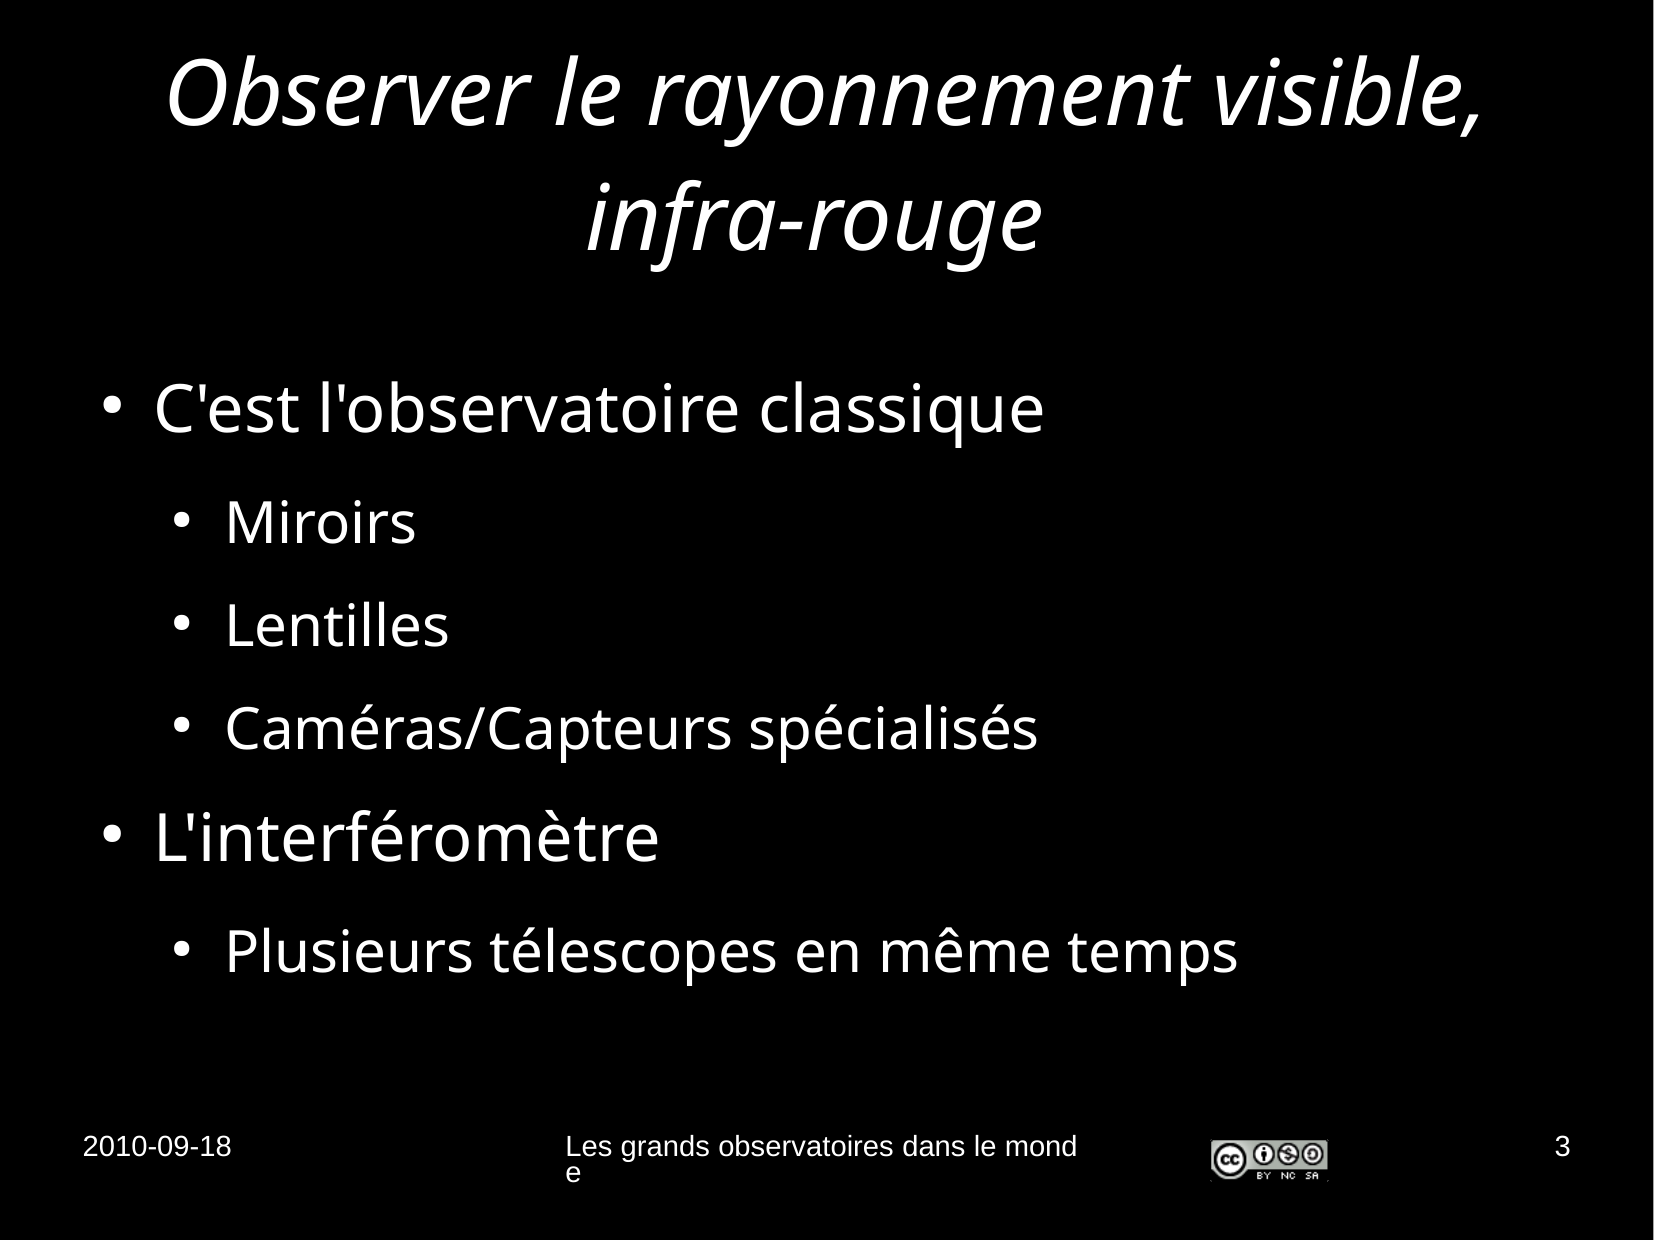

# Observer le rayonnement visible, infra-rouge
C'est l'observatoire classique
Miroirs
Lentilles
Caméras/Capteurs spécialisés
L'interféromètre
Plusieurs télescopes en même temps
2010-09-18
Les grands observatoires dans le monde
3